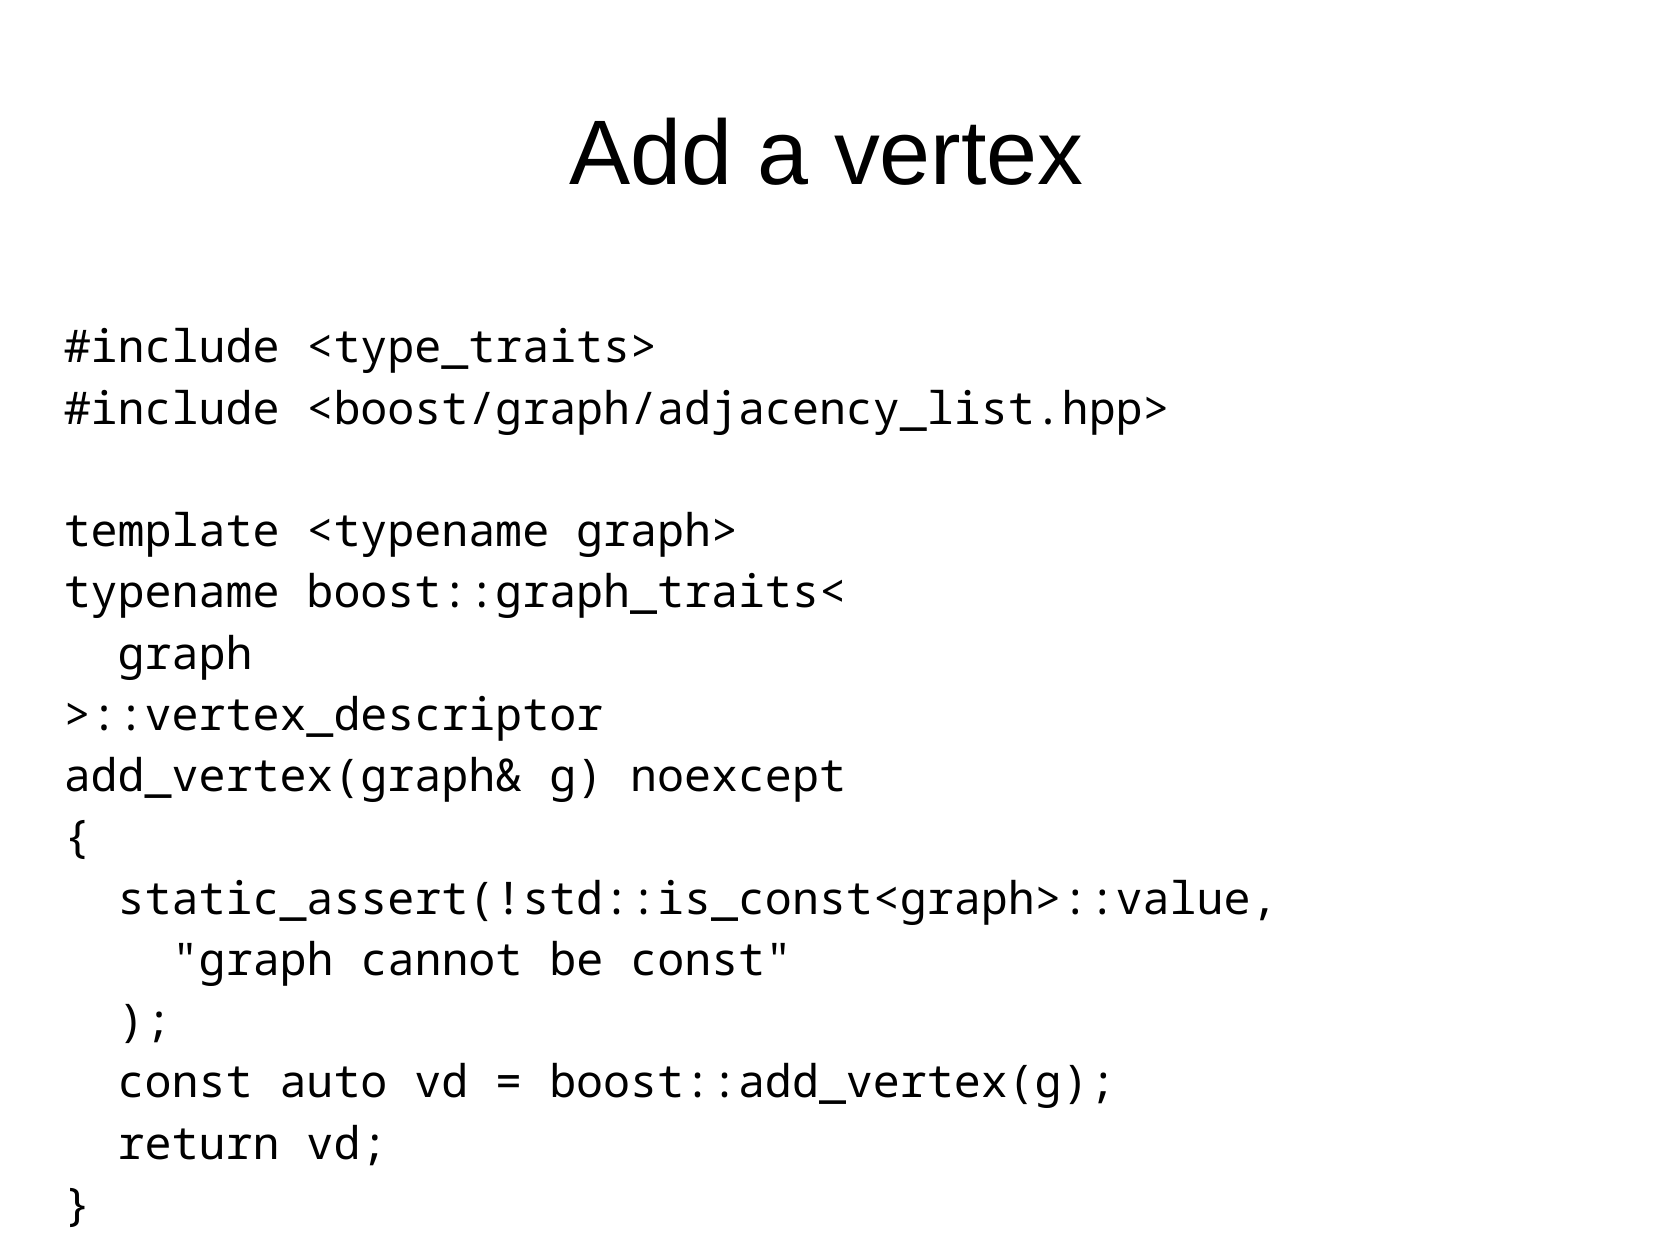

# Add a vertex
#include <type_traits>
#include <boost/graph/adjacency_list.hpp>
template <typename graph>
typename boost::graph_traits<
 graph
>::vertex_descriptor
add_vertex(graph& g) noexcept
{
 static_assert(!std::is_const<graph>::value,
 "graph cannot be const"
 );
 const auto vd = boost::add_vertex(g);
 return vd;
}